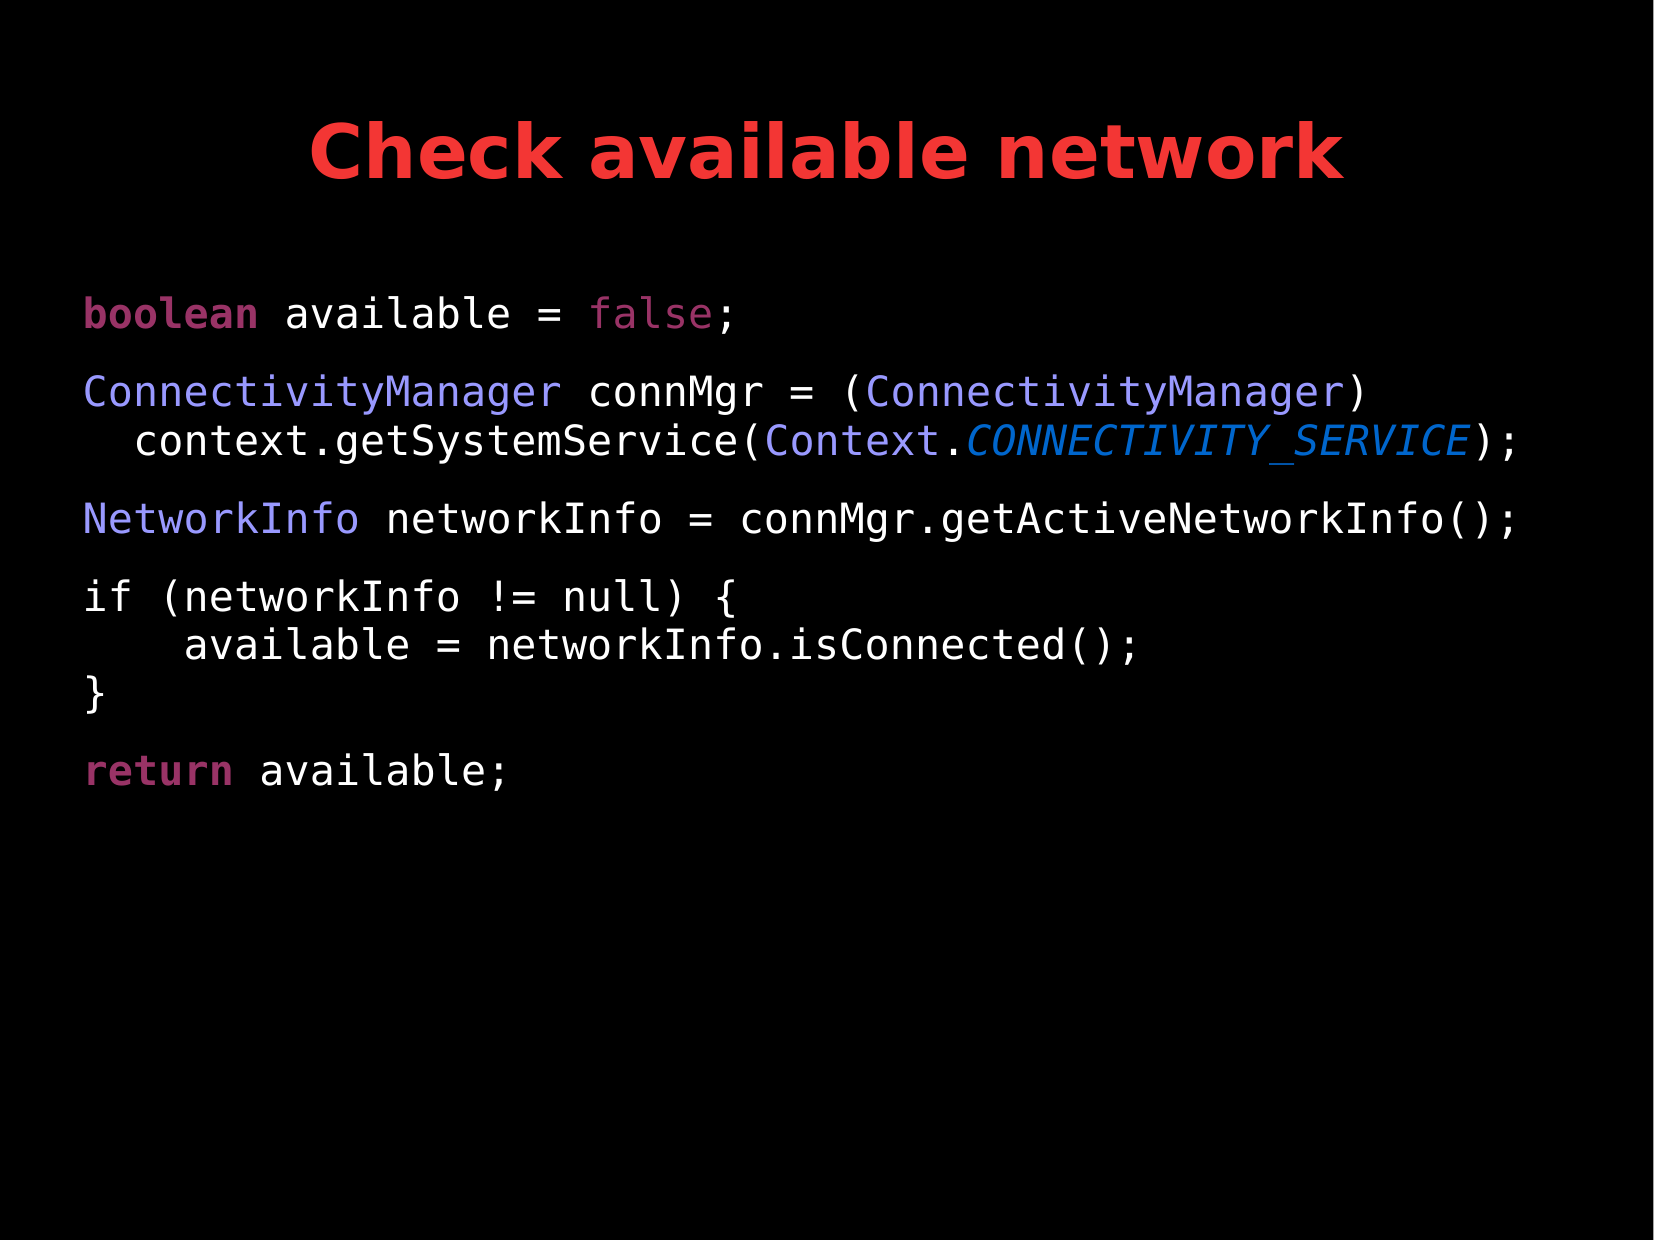

# Check available network
boolean available = false;
ConnectivityManager connMgr = (ConnectivityManager)
 context.getSystemService(Context.CONNECTIVITY_SERVICE);
NetworkInfo networkInfo = connMgr.getActiveNetworkInfo();
if (networkInfo != null) {
 available = networkInfo.isConnected();
}
return available;